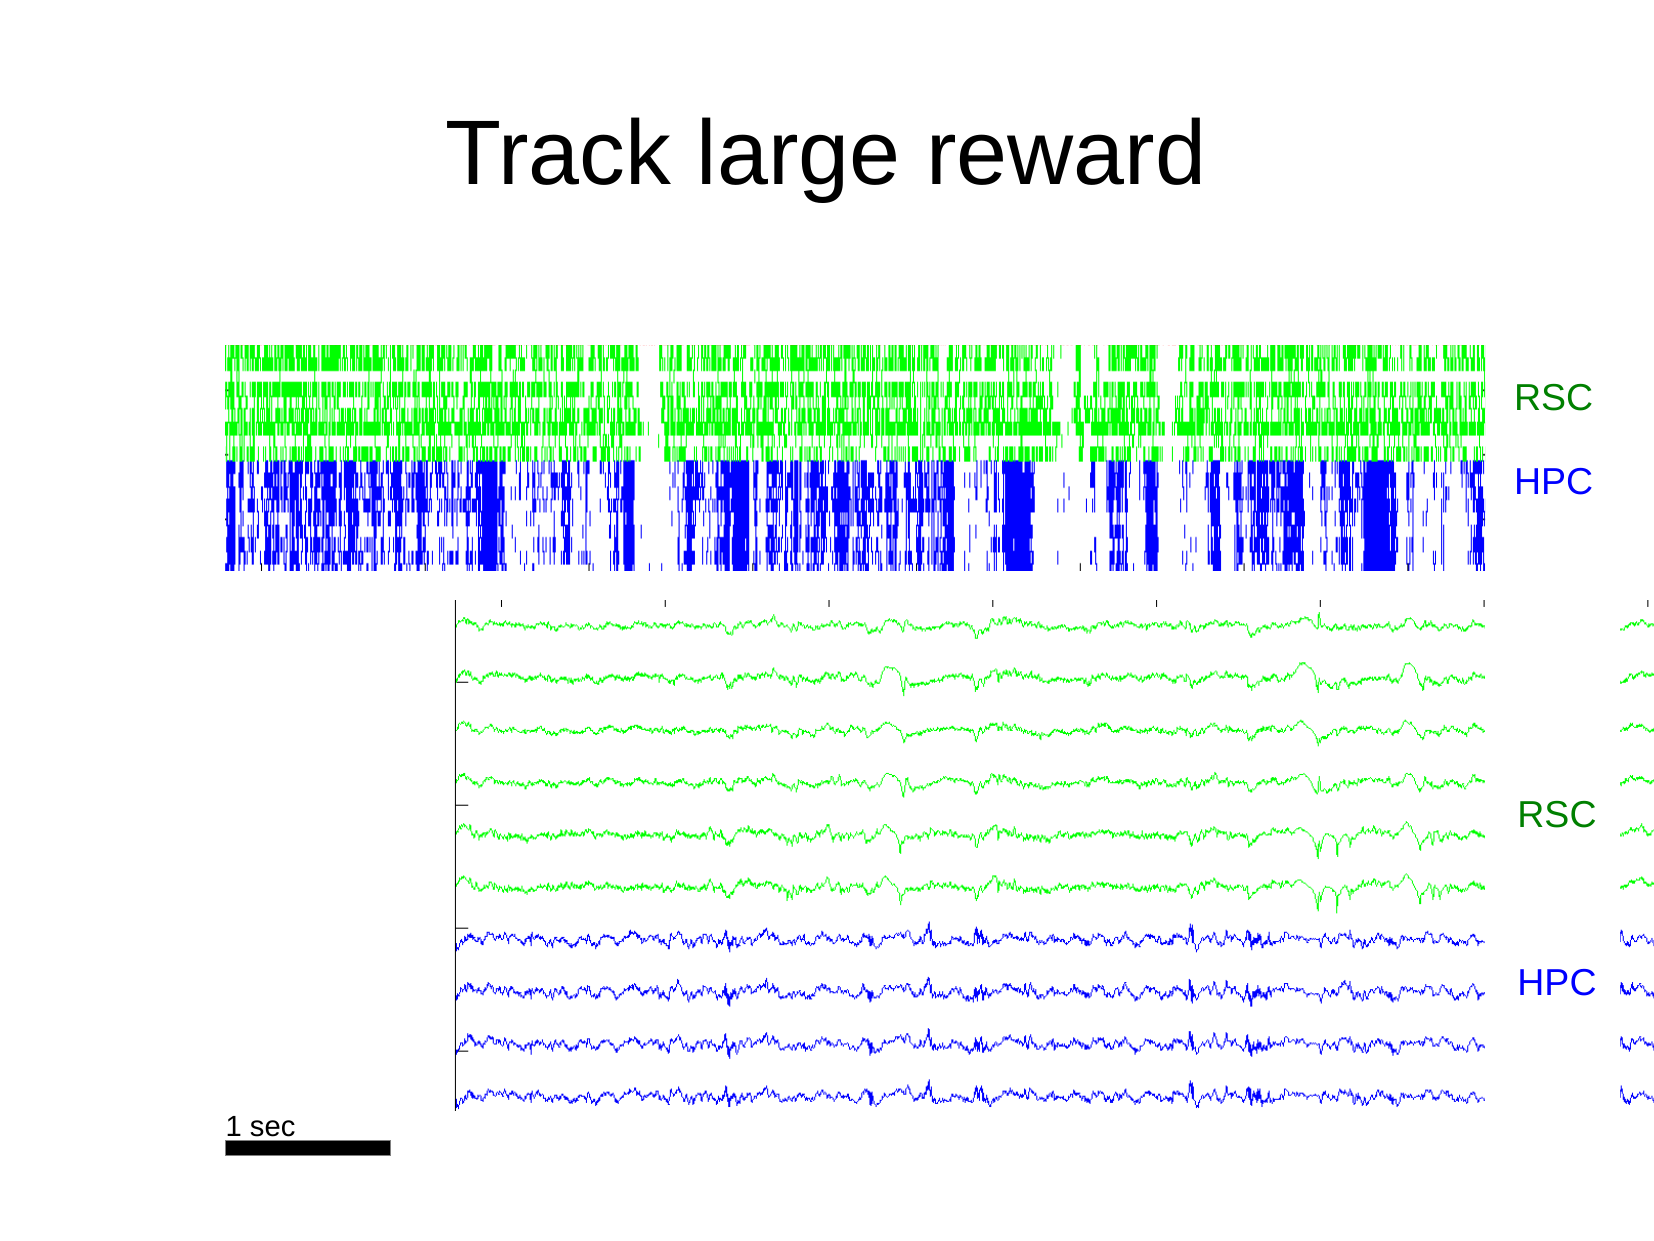

# Track large reward
RSC
HPC
RSC
HPC
1 sec